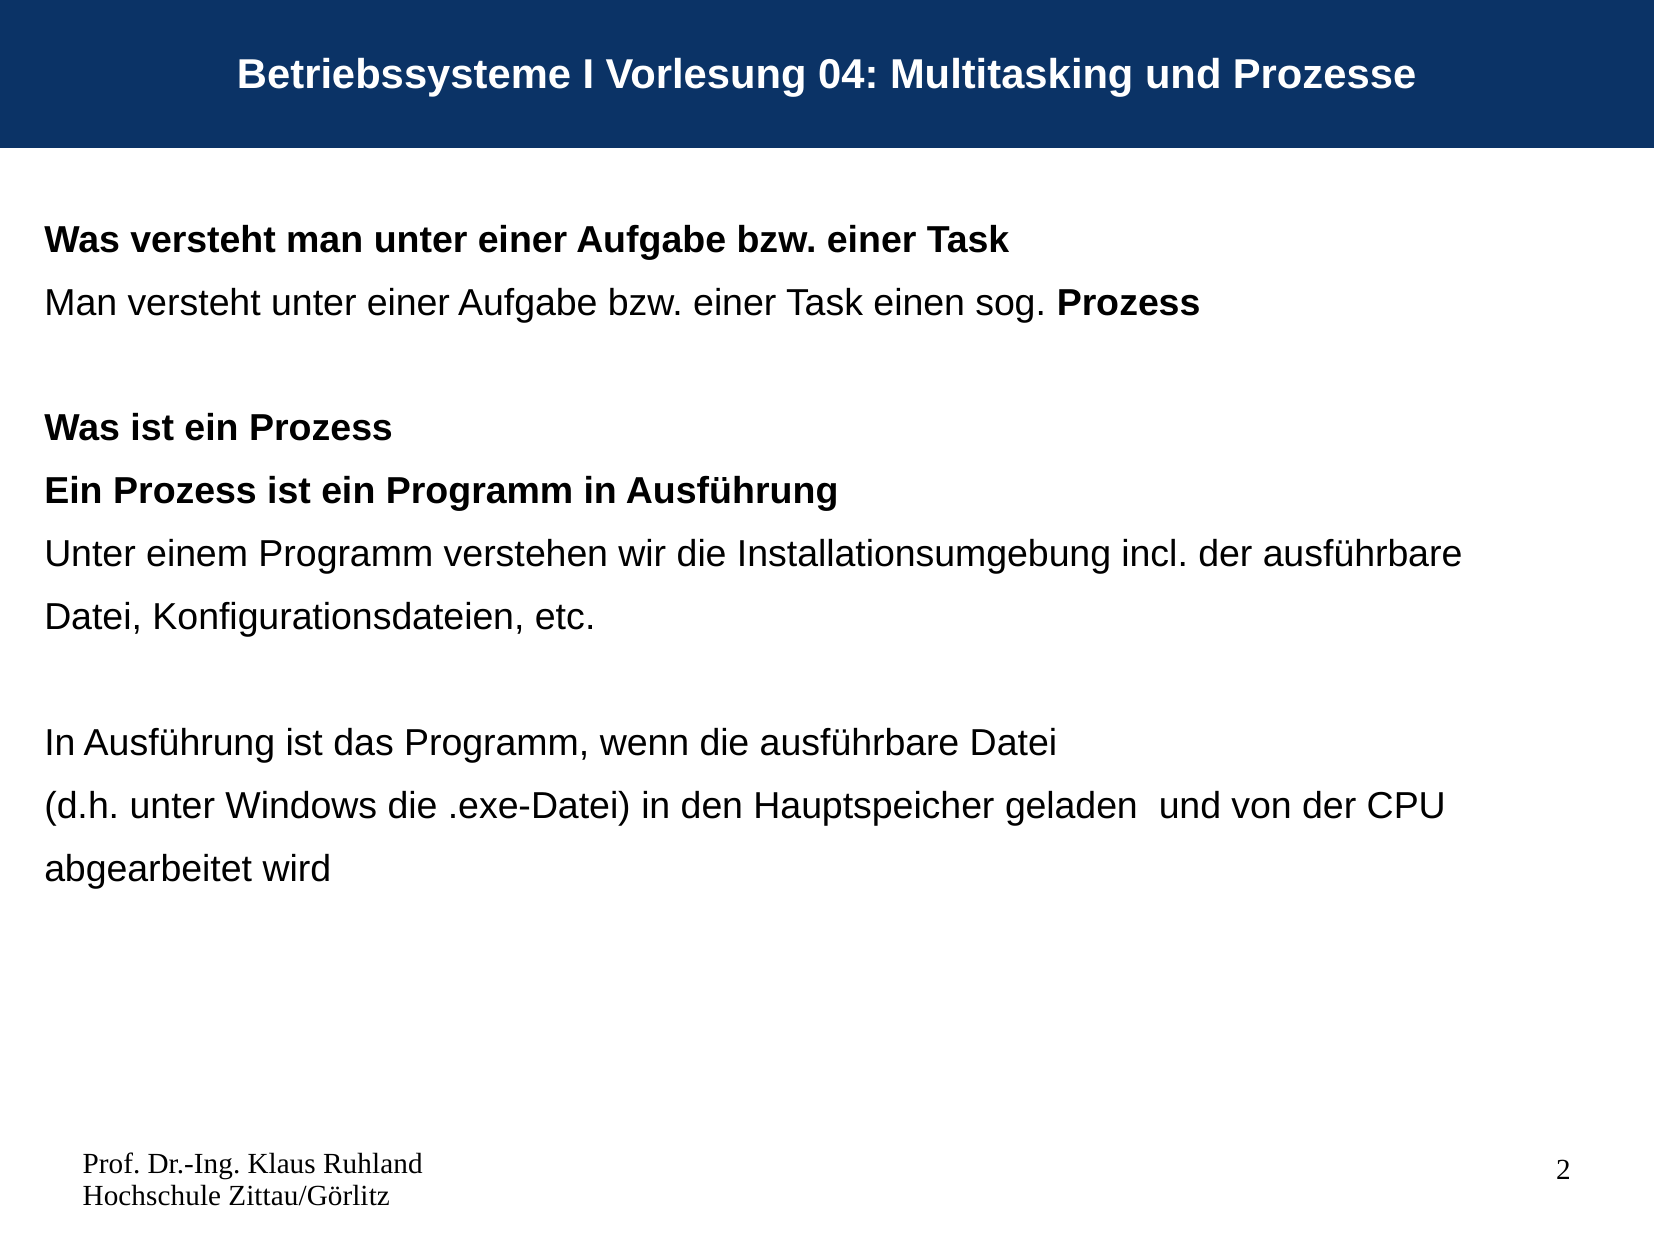

Was versteht man unter einer Aufgabe bzw. einer Task
Man versteht unter einer Aufgabe bzw. einer Task einen sog. Prozess
Was ist ein Prozess
Ein Prozess ist ein Programm in Ausführung
Unter einem Programm verstehen wir die Installationsumgebung incl. der ausführbare Datei, Konfigurationsdateien, etc.
In Ausführung ist das Programm, wenn die ausführbare Datei
(d.h. unter Windows die .exe-Datei) in den Hauptspeicher geladen und von der CPU abgearbeitet wird
2